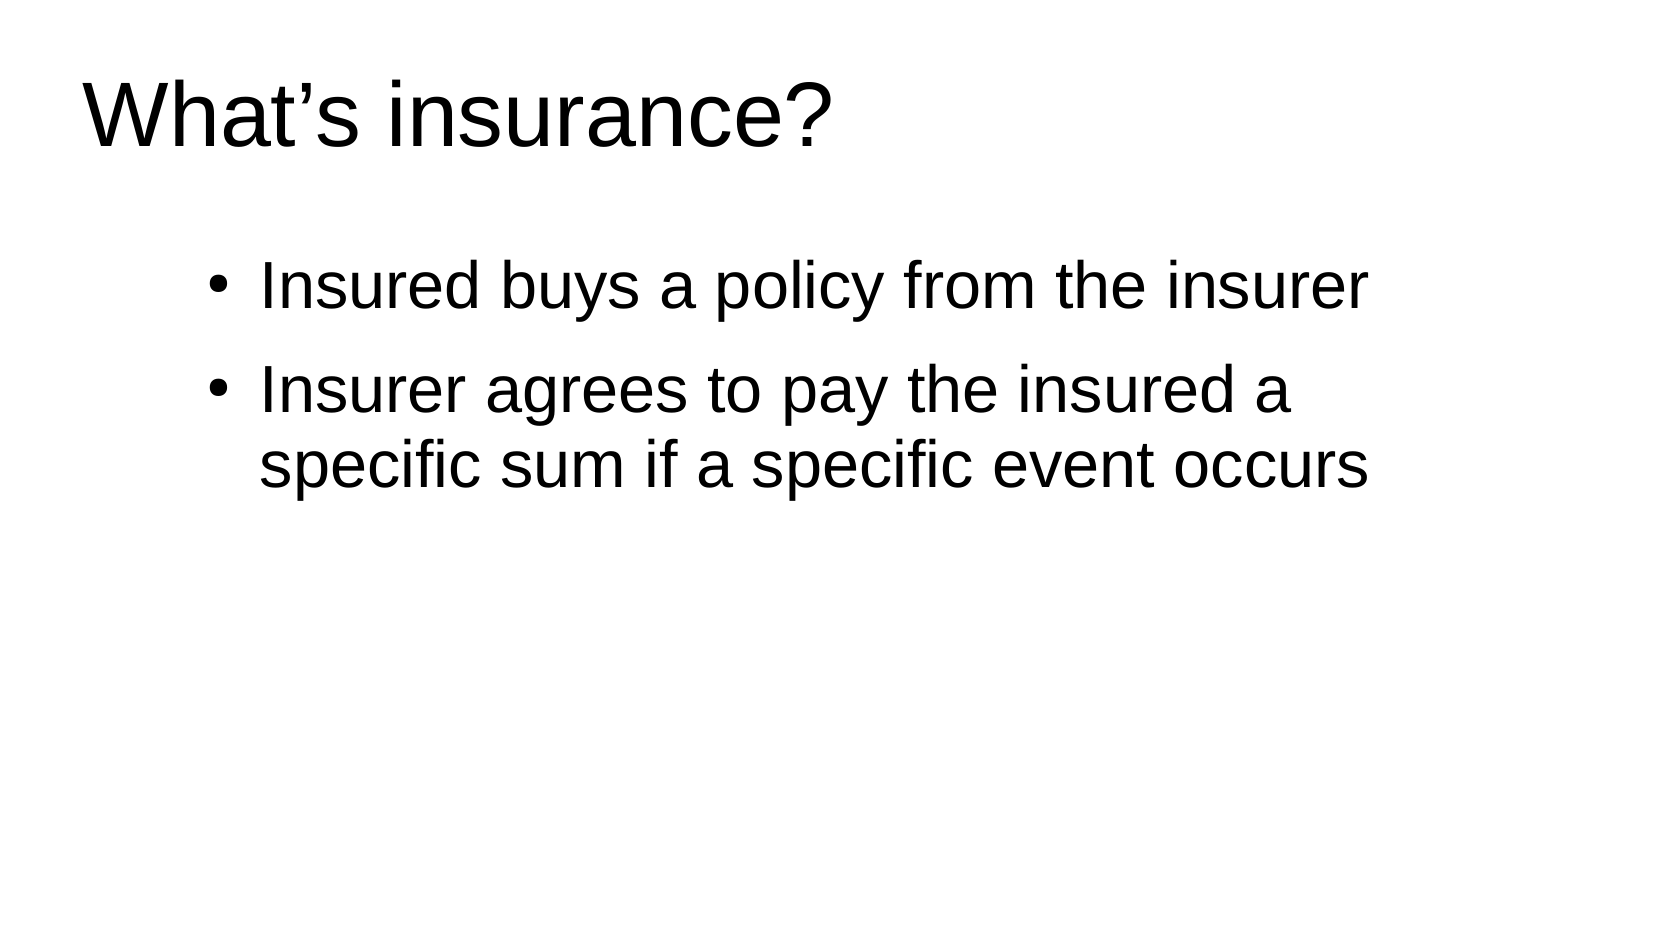

# What’s insurance?
Insured buys a policy from the insurer
Insurer agrees to pay the insured a specific sum if a specific event occurs